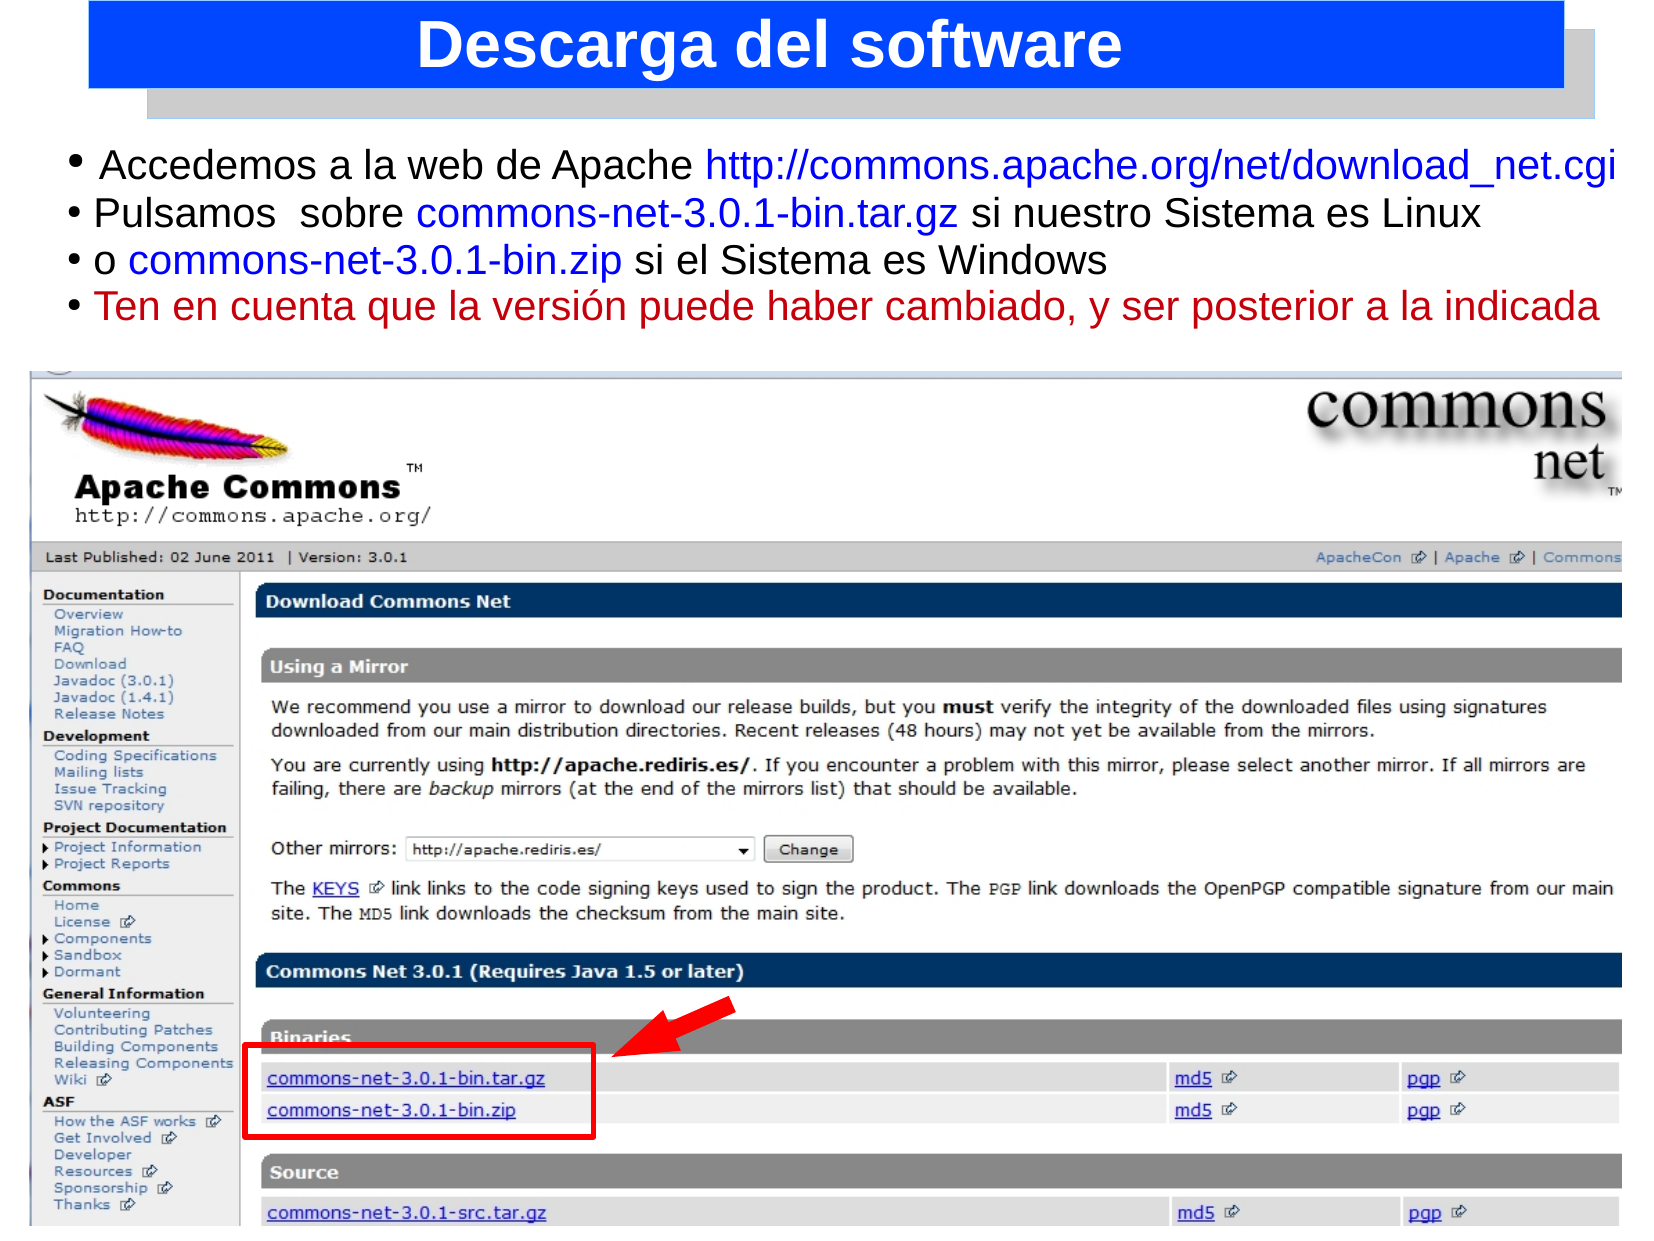

Descarga del software
 Accedemos a la web de Apache http://commons.apache.org/net/download_net.cgi
 Pulsamos sobre commons-net-3.0.1-bin.tar.gz si nuestro Sistema es Linux
 o commons-net-3.0.1-bin.zip si el Sistema es Windows
 Ten en cuenta que la versión puede haber cambiado, y ser posterior a la indicada